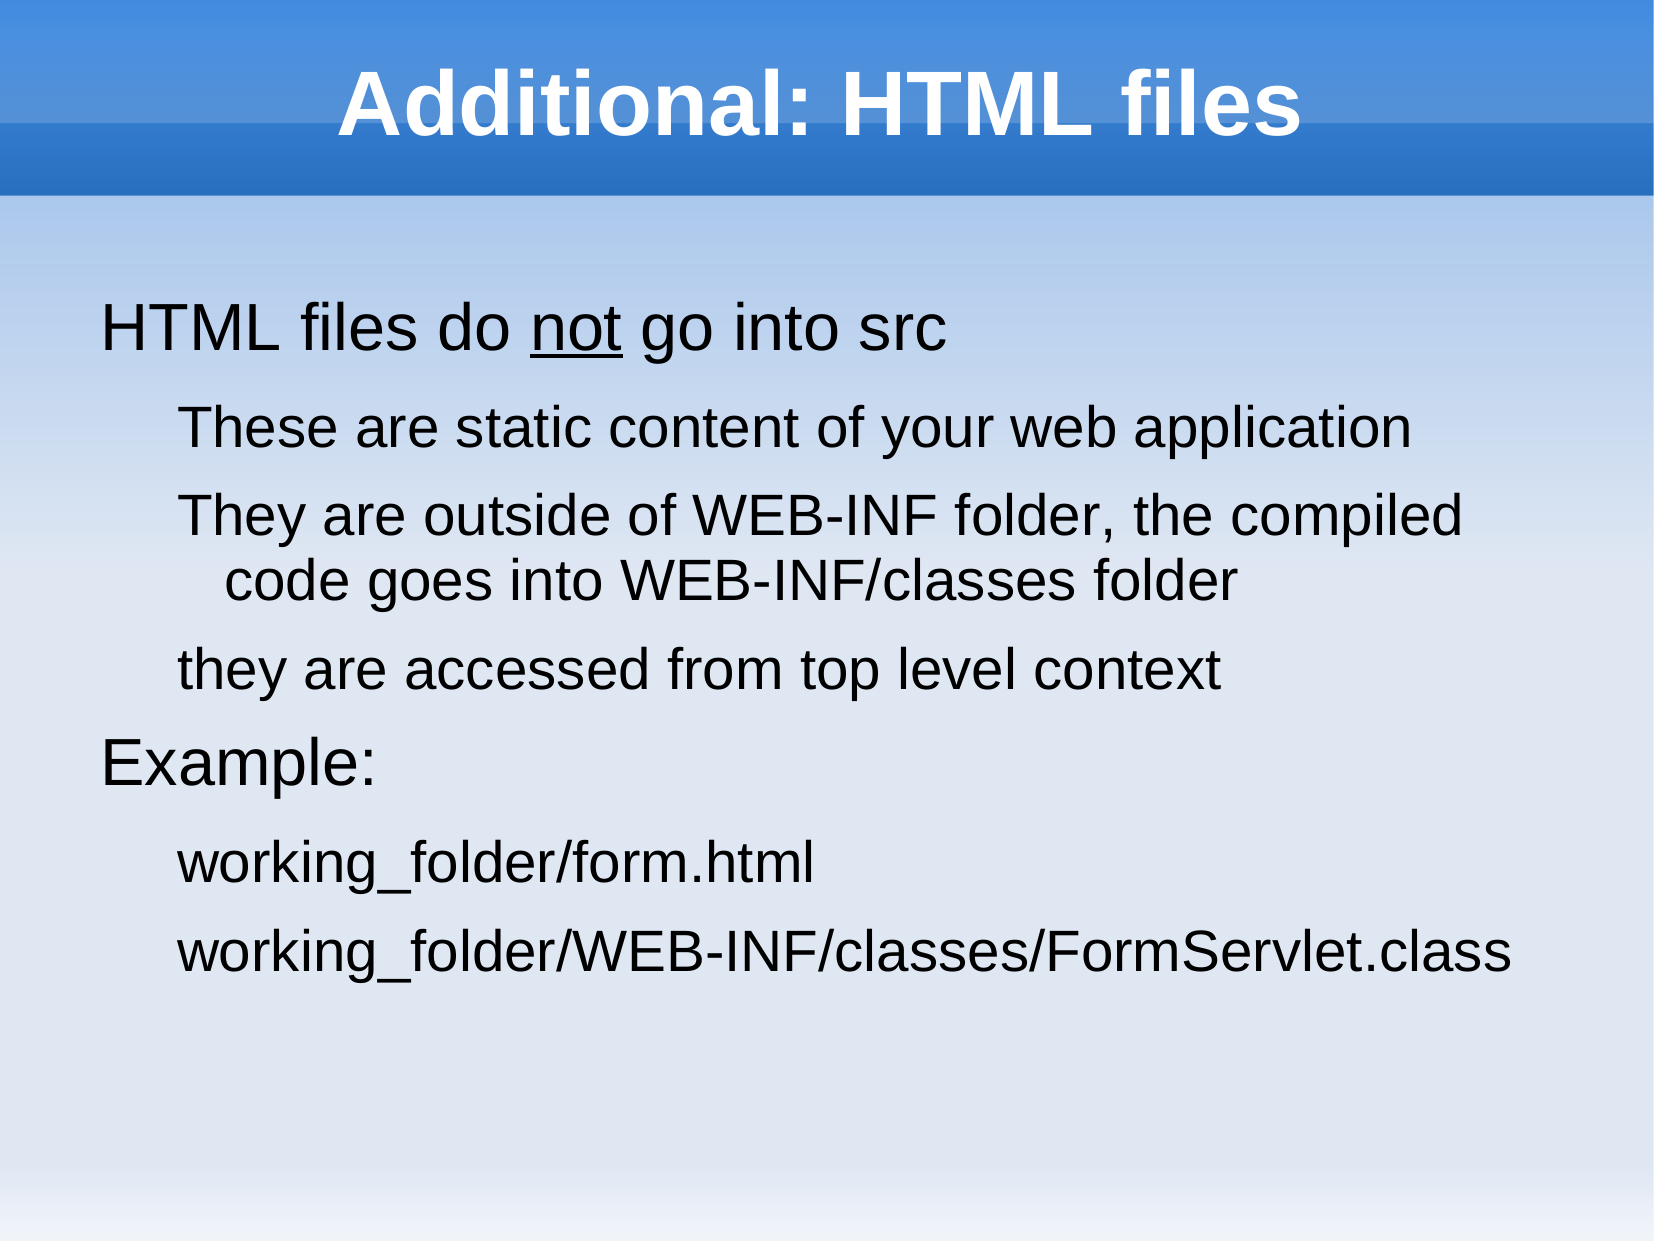

# Additional: HTML files
HTML files do not go into src
These are static content of your web application
They are outside of WEB-INF folder, the compiled code goes into WEB-INF/classes folder
they are accessed from top level context
Example:
working_folder/form.html
working_folder/WEB-INF/classes/FormServlet.class